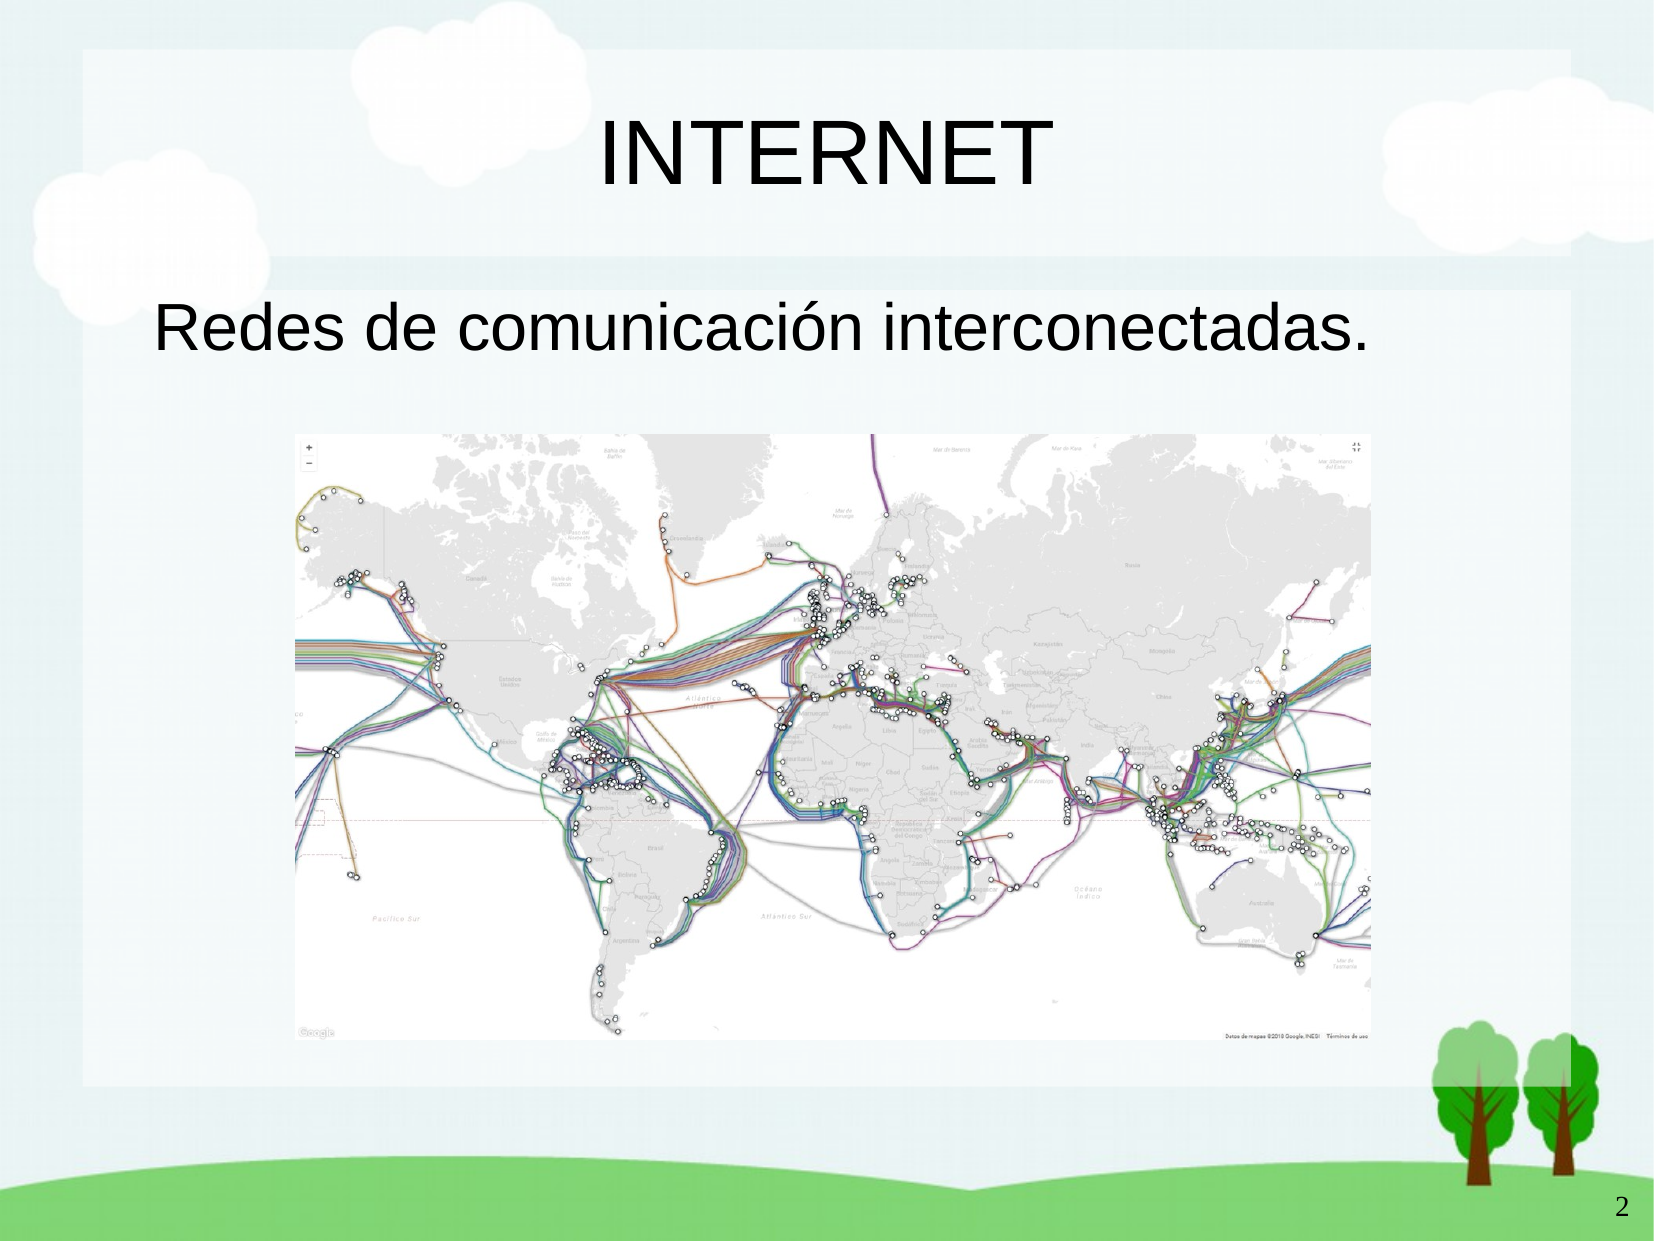

# INTERNET
Redes de comunicación interconectadas.
2